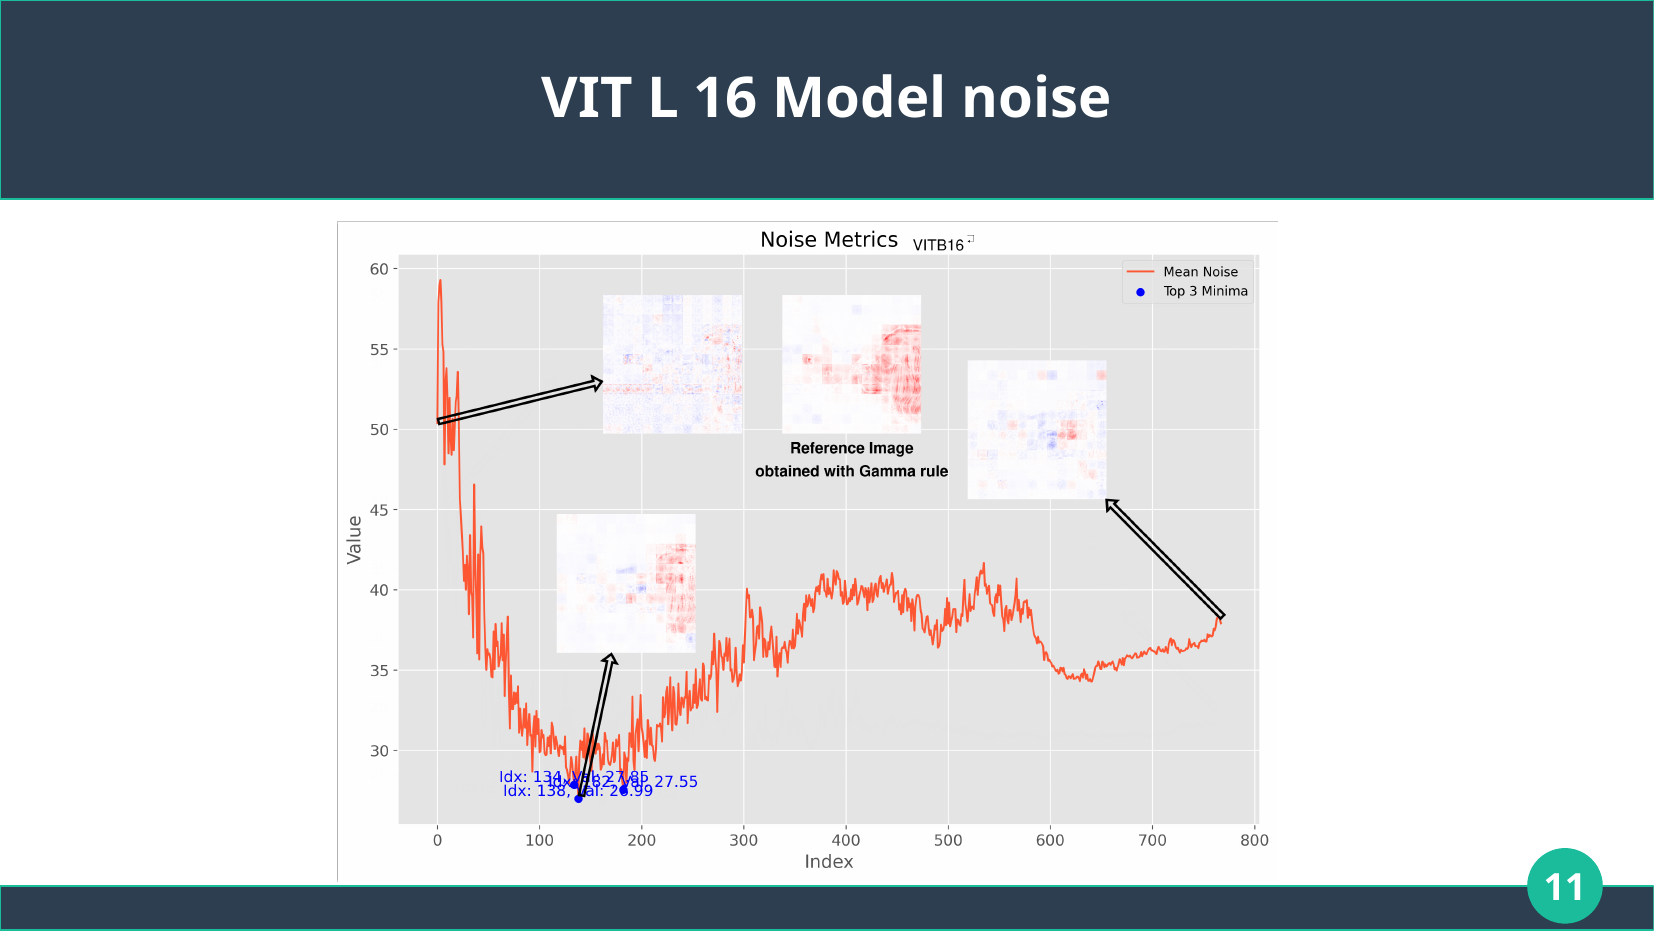

# VIT L 16 Model noise
11